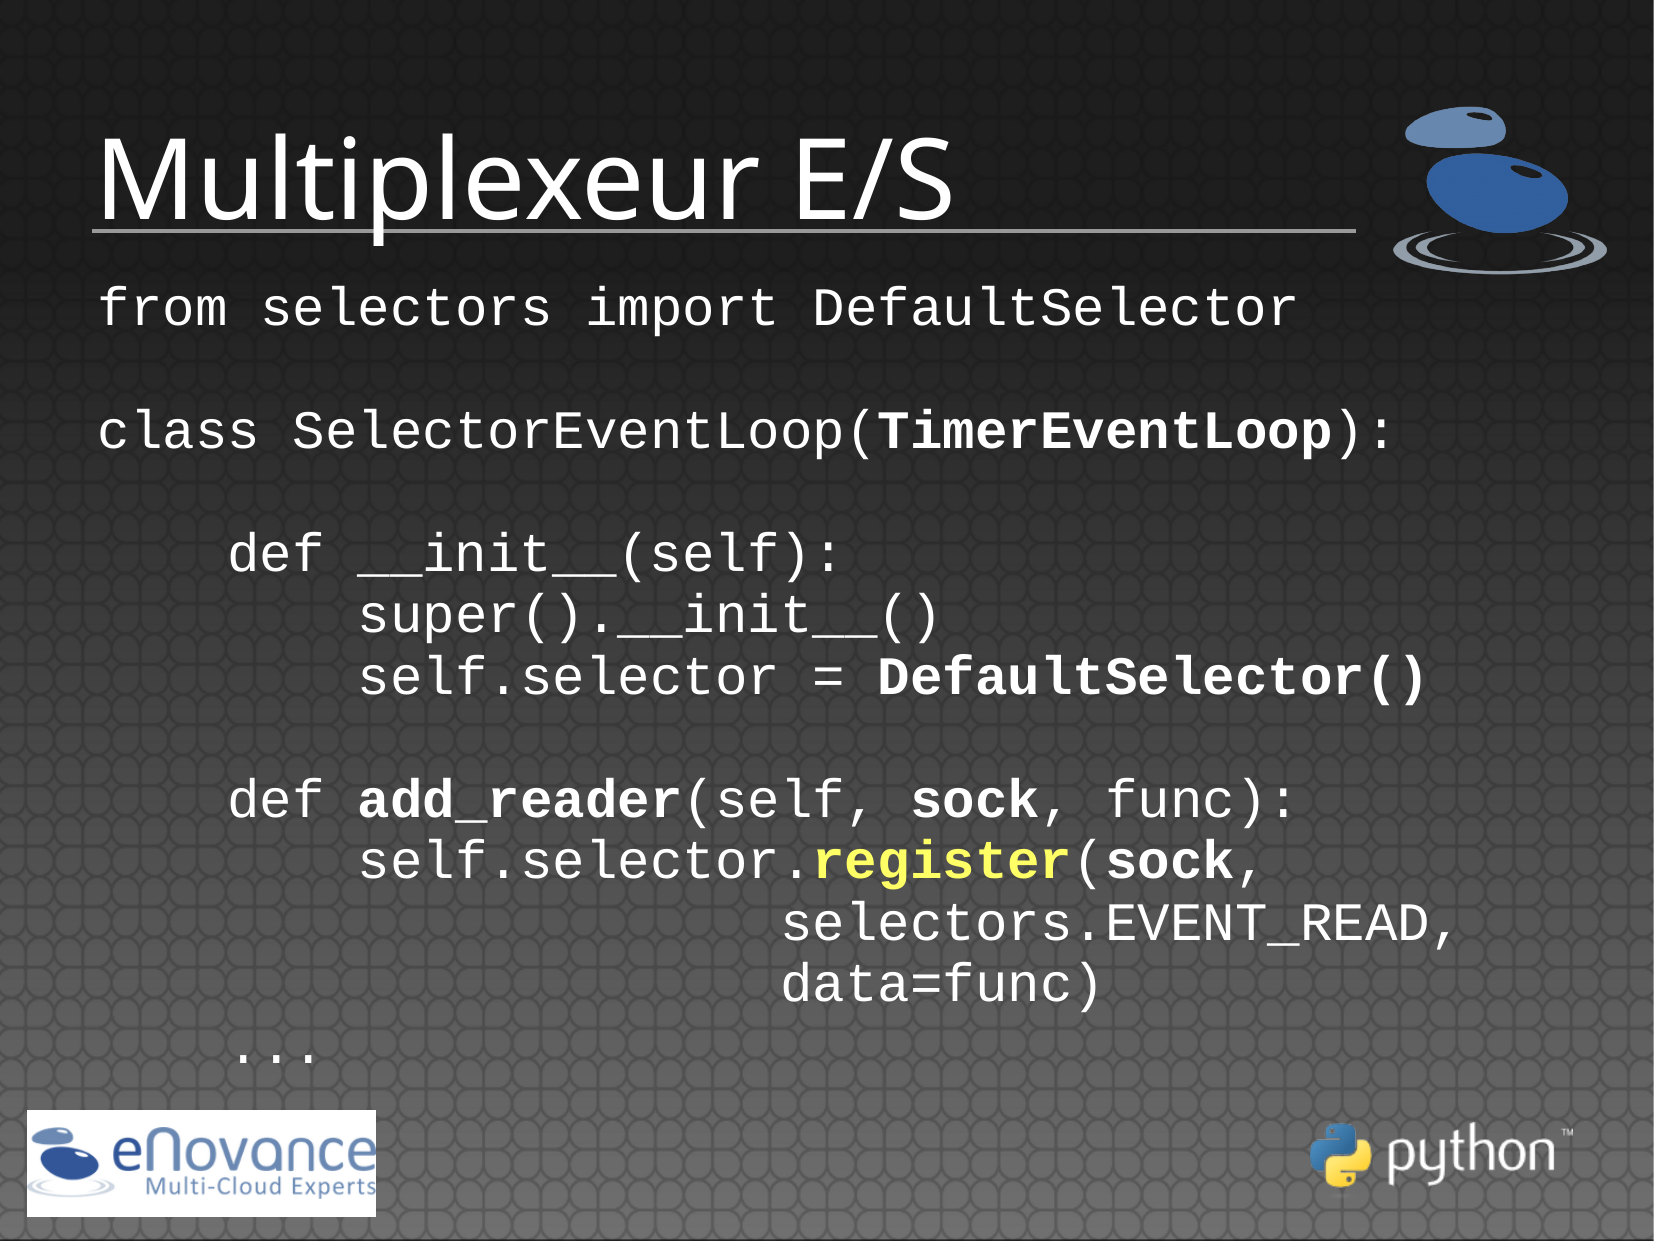

# Multiplexeur E/S
from selectors import DefaultSelector
class SelectorEventLoop(TimerEventLoop):
 def __init__(self):
 super().__init__()
 self.selector = DefaultSelector()
 def add_reader(self, sock, func):
 self.selector.register(sock,
 selectors.EVENT_READ,
 data=func)
 ...